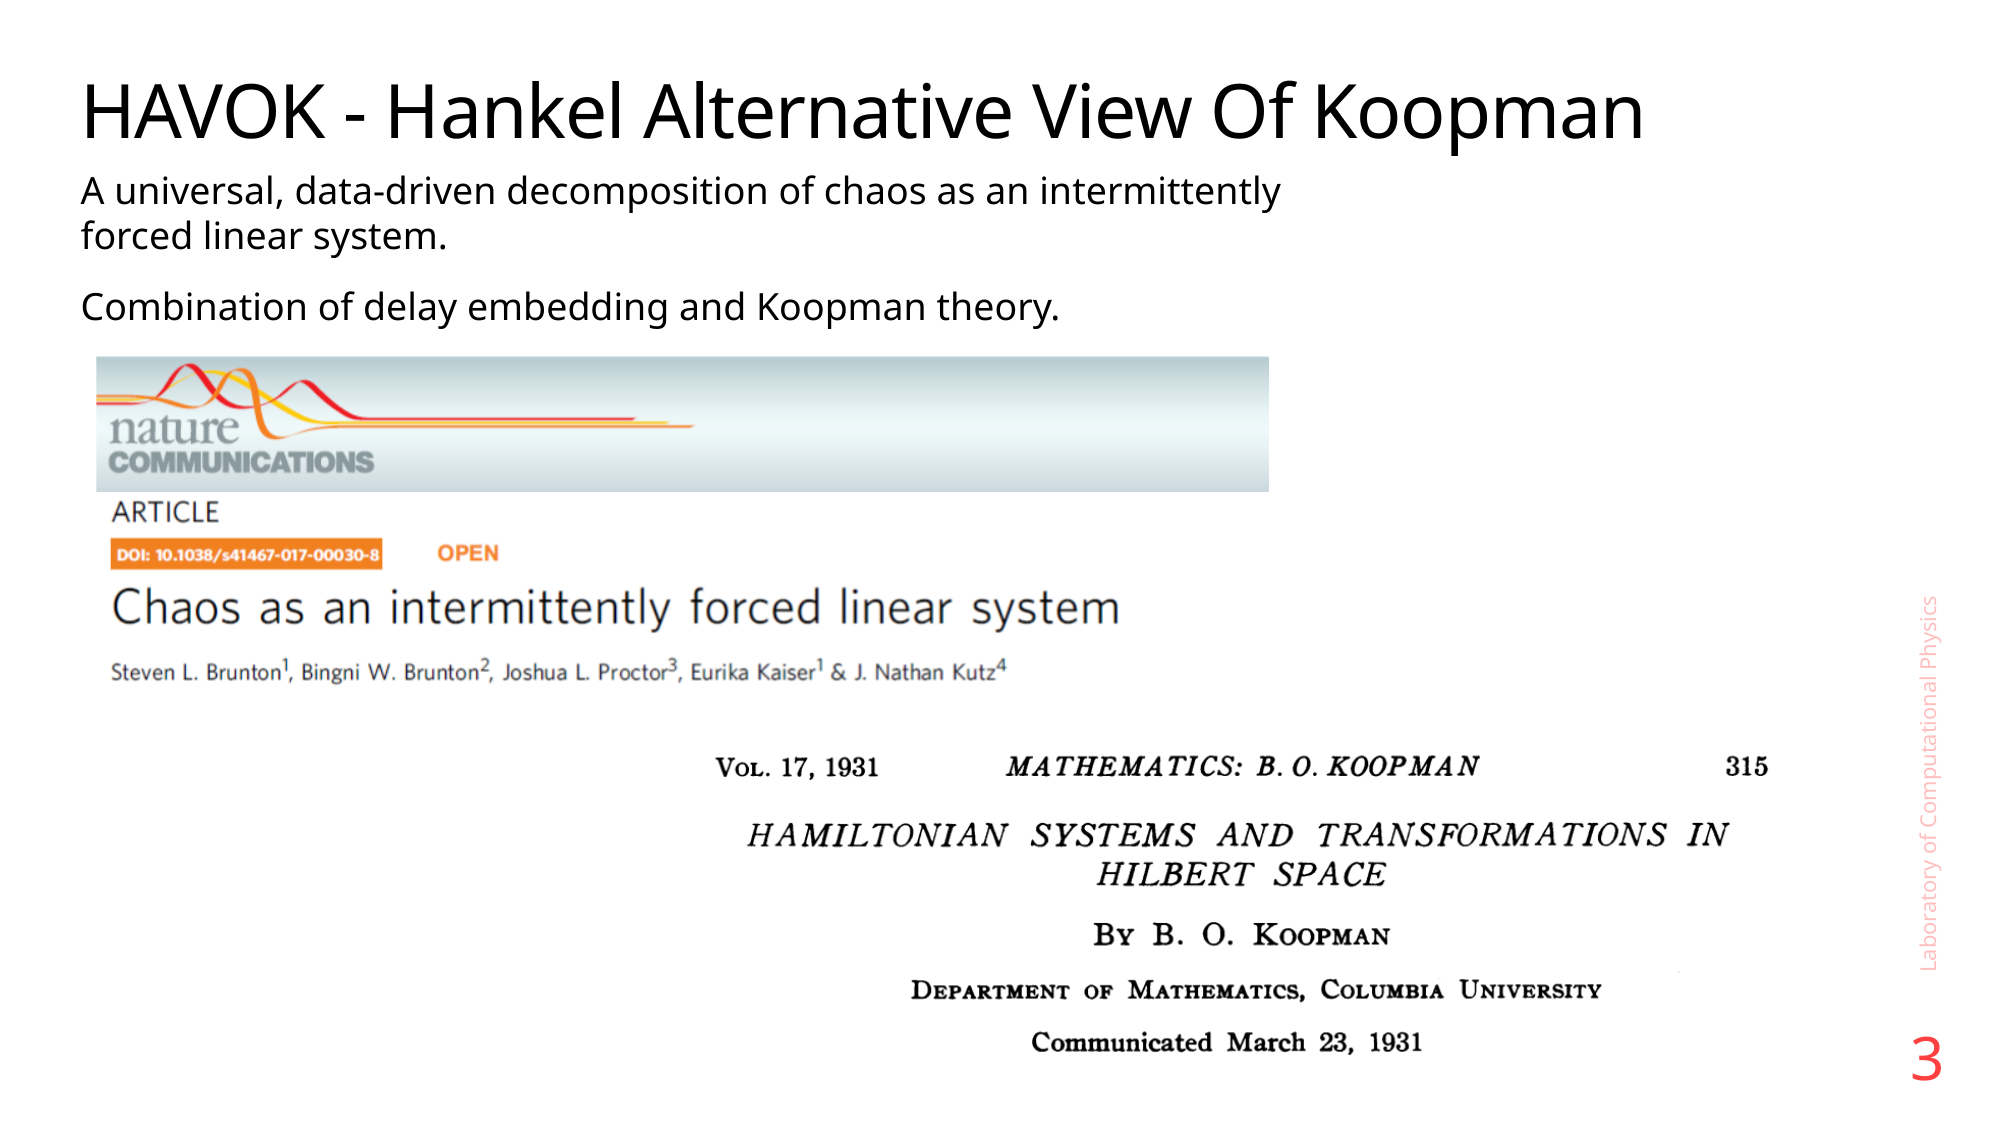

# HAVOK - Hankel Alternative View Of Koopman
A universal, data-driven decomposition of chaos as an intermittently forced linear system.
Combination of delay embedding and Koopman theory.
Laboratory of Computational Physics
3